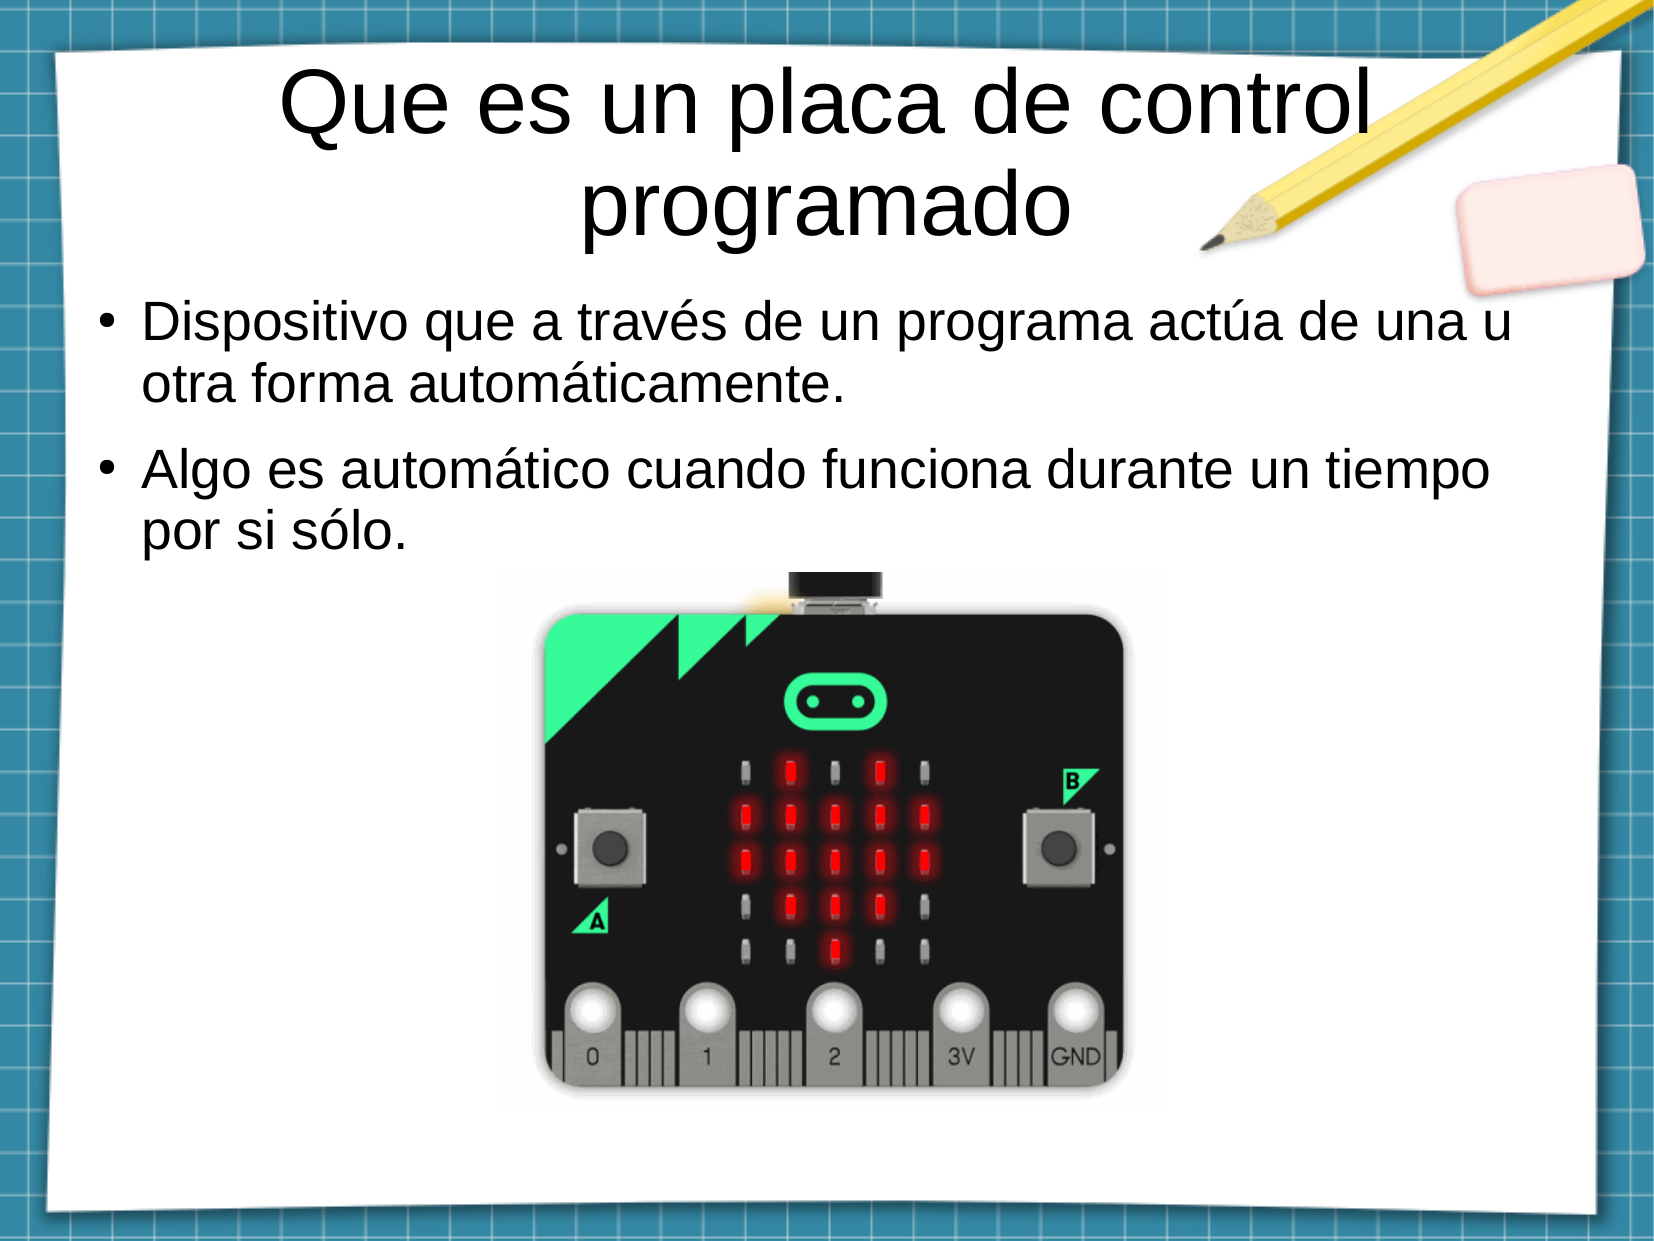

# Que es un placa de control programado
Dispositivo que a través de un programa actúa de una u otra forma automáticamente.
Algo es automático cuando funciona durante un tiempo por si sólo.